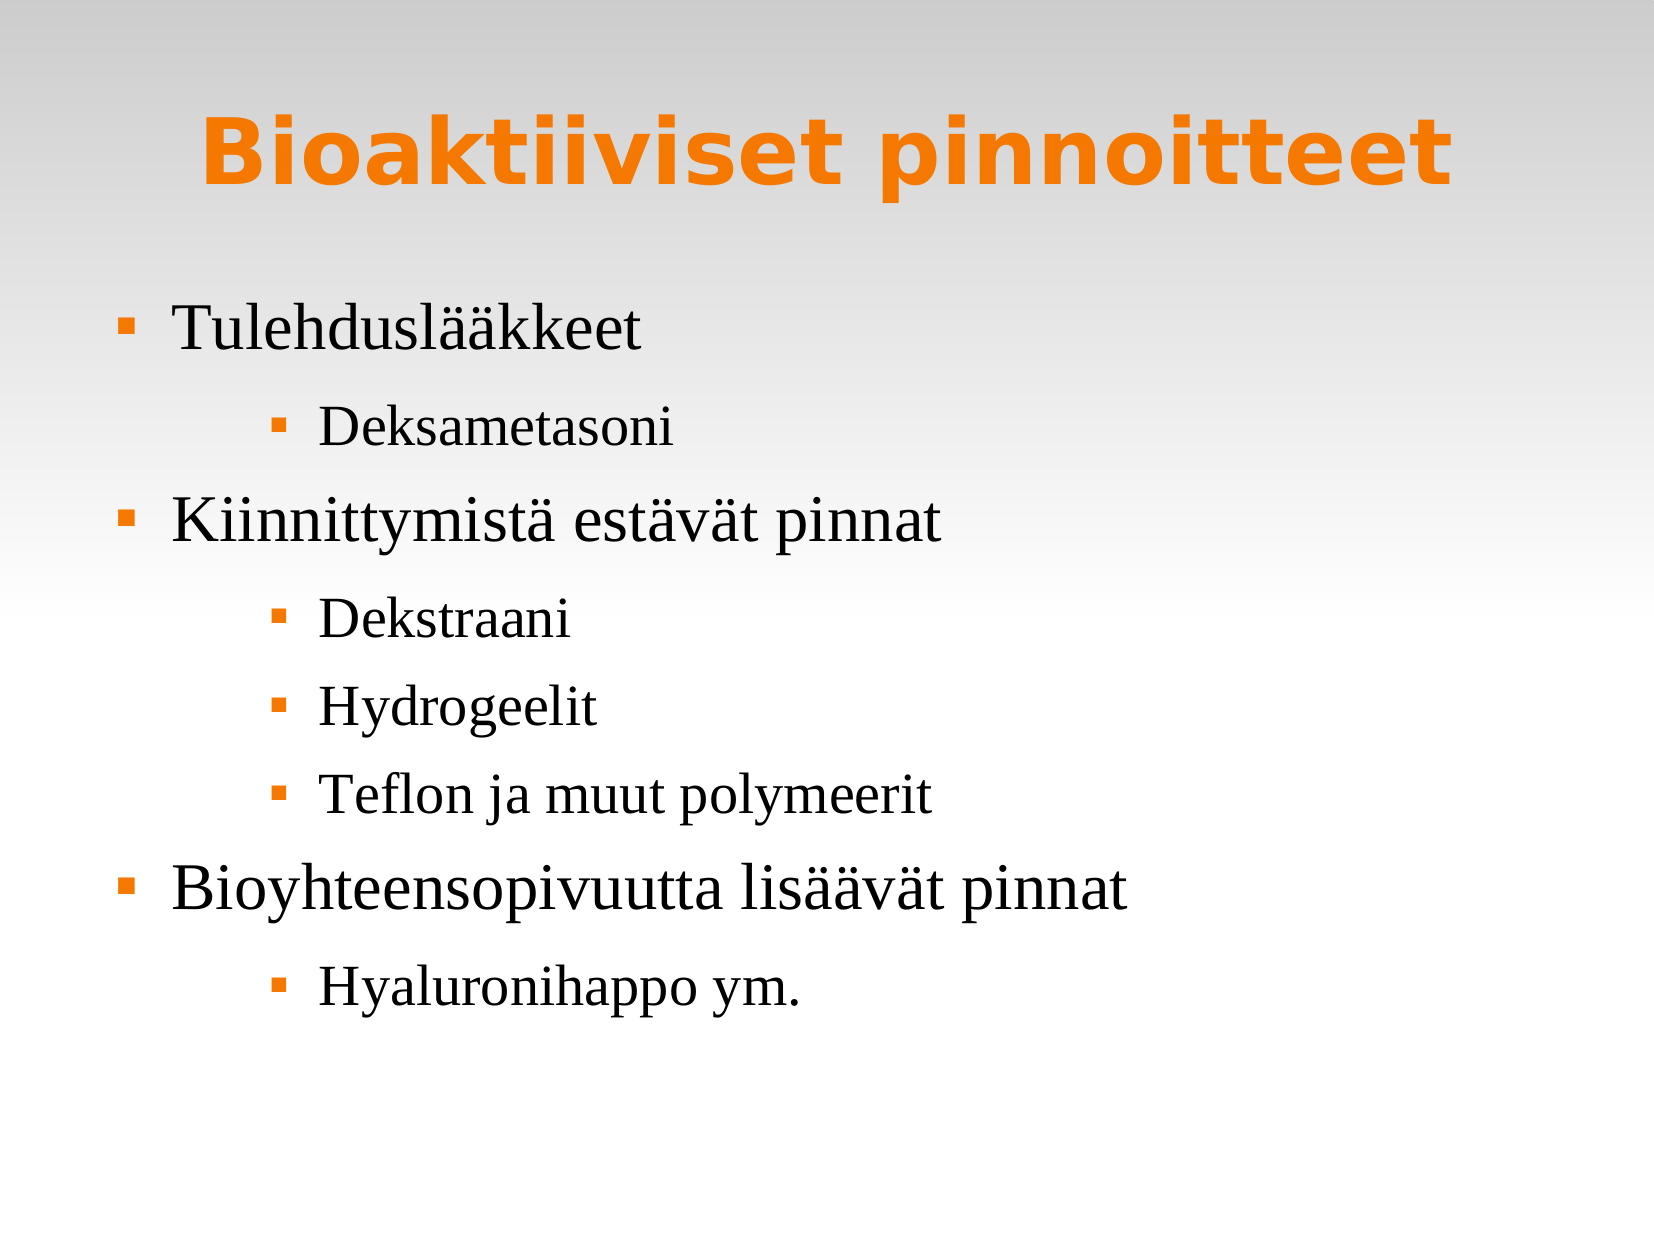

# Bioaktiiviset pinnoitteet
Tulehduslääkkeet
Deksametasoni
Kiinnittymistä estävät pinnat
Dekstraani
Hydrogeelit
Teflon ja muut polymeerit
Bioyhteensopivuutta lisäävät pinnat
Hyaluronihappo ym.